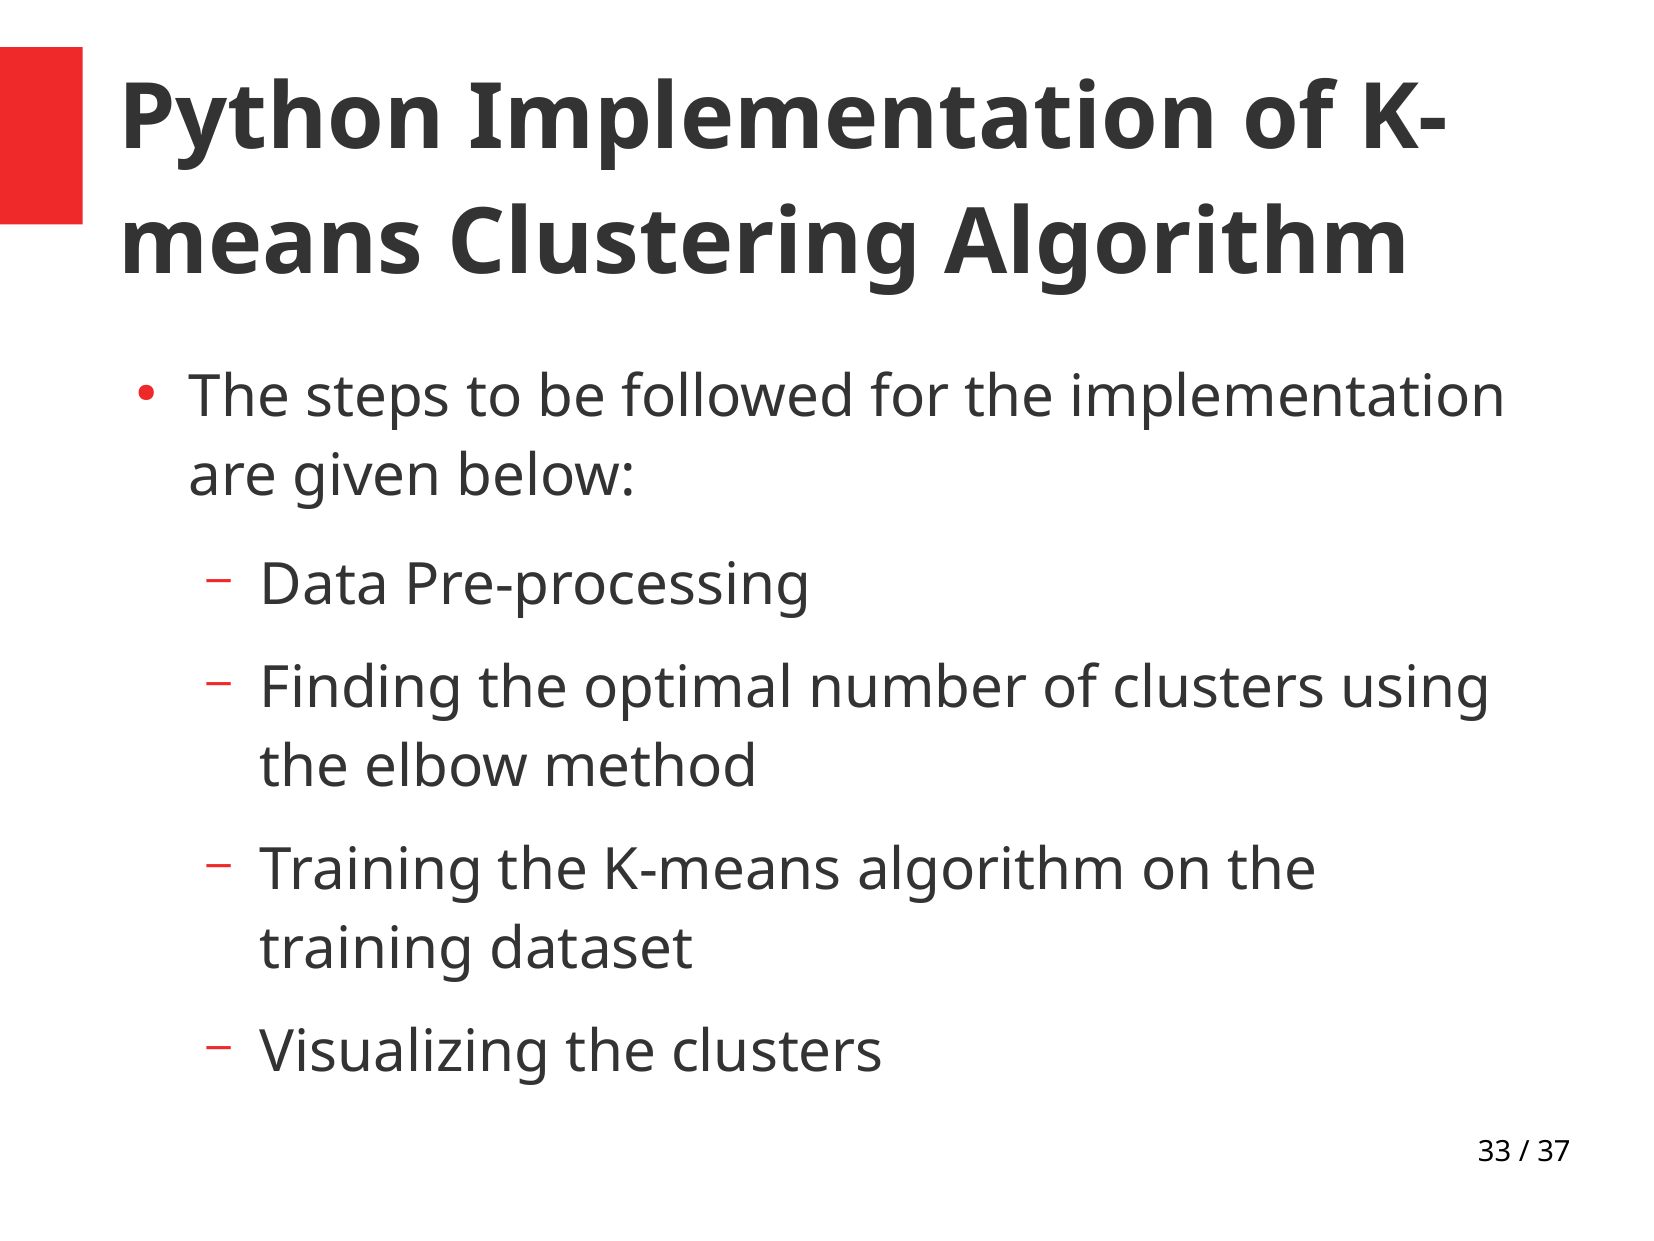

# Python Implementation of K-means Clustering Algorithm
The steps to be followed for the implementation are given below:
Data Pre-processing
Finding the optimal number of clusters using the elbow method
Training the K-means algorithm on the training dataset
Visualizing the clusters
33